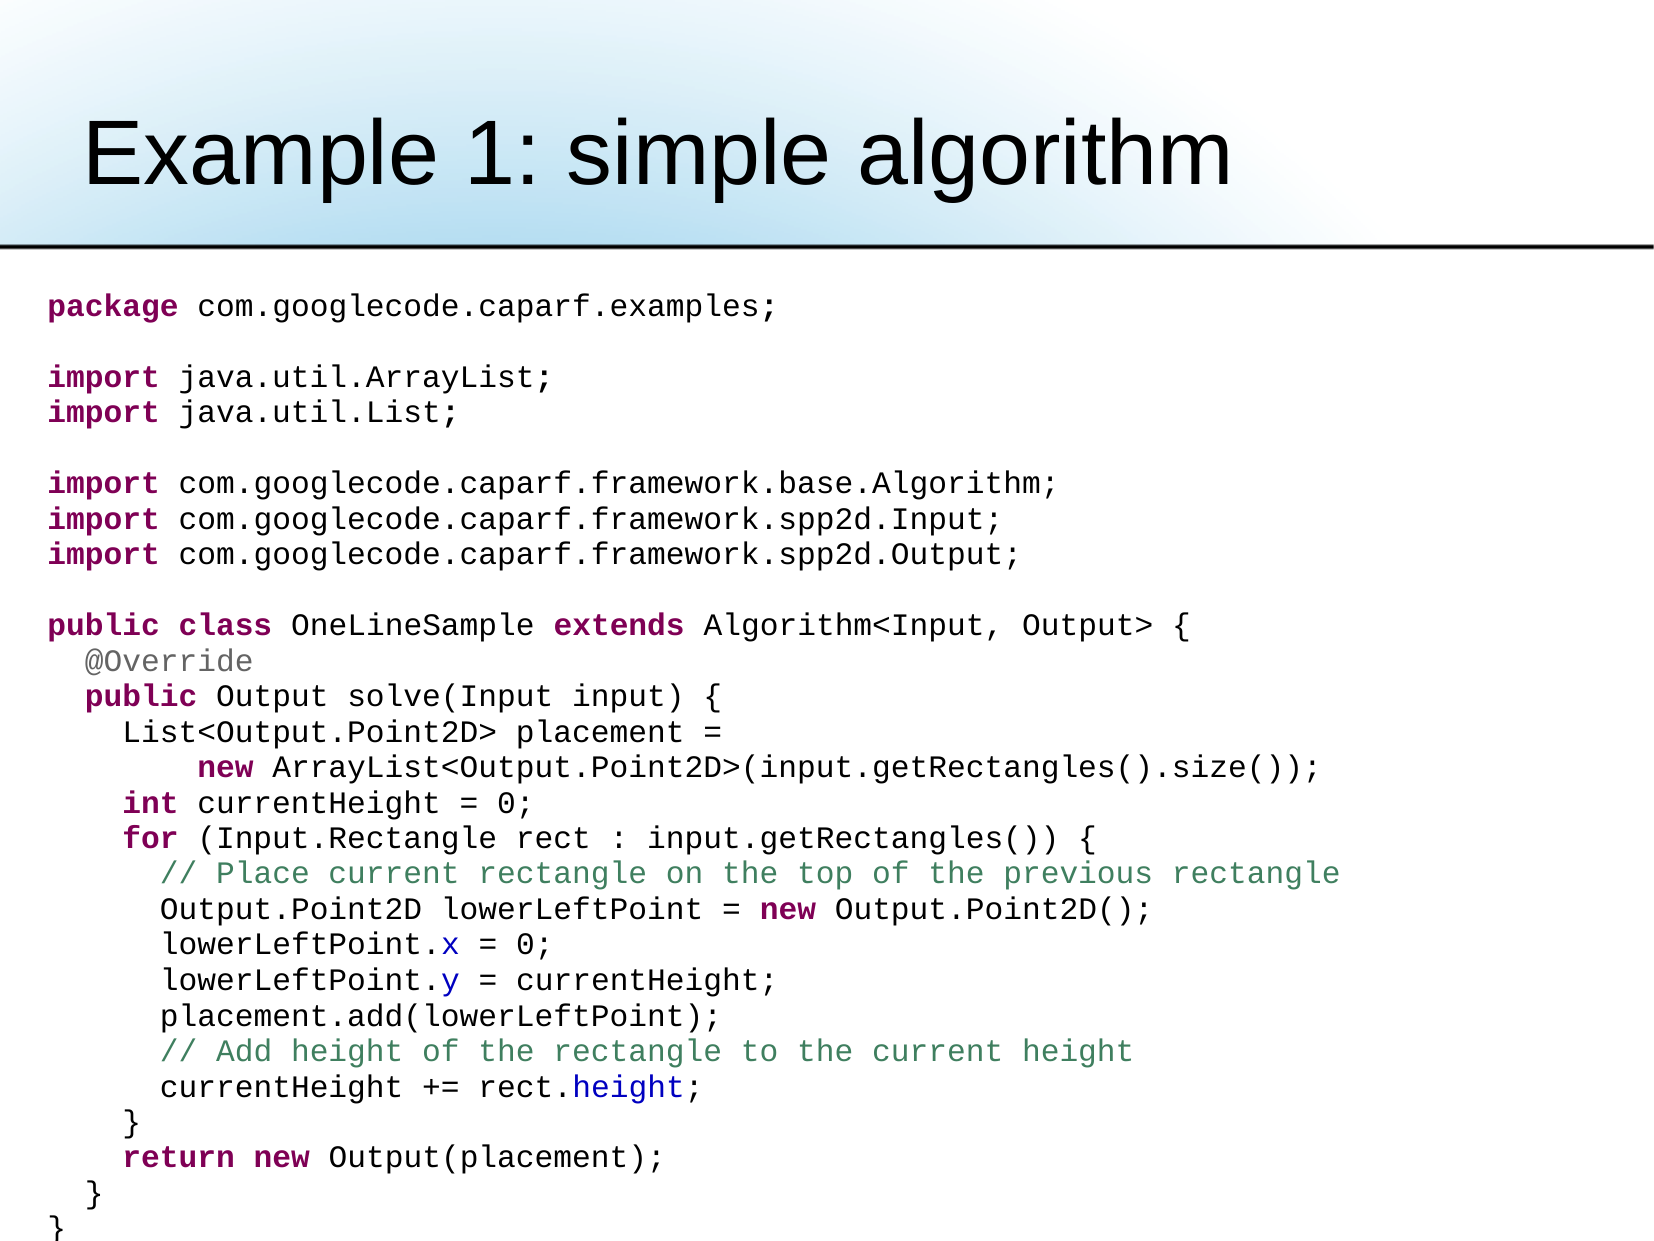

# Example 1: simple algorithm
package com.googlecode.caparf.examples;
import java.util.ArrayList;
import java.util.List;
import com.googlecode.caparf.framework.base.Algorithm;
import com.googlecode.caparf.framework.spp2d.Input;
import com.googlecode.caparf.framework.spp2d.Output;
public class OneLineSample extends Algorithm<Input, Output> {
 @Override
 public Output solve(Input input) {
 List<Output.Point2D> placement =
 new ArrayList<Output.Point2D>(input.getRectangles().size());
 int currentHeight = 0;
 for (Input.Rectangle rect : input.getRectangles()) {
 // Place current rectangle on the top of the previous rectangle
 Output.Point2D lowerLeftPoint = new Output.Point2D();
 lowerLeftPoint.x = 0;
 lowerLeftPoint.y = currentHeight;
 placement.add(lowerLeftPoint);
 // Add height of the rectangle to the current height
 currentHeight += rect.height;
 }
 return new Output(placement);
 }
}